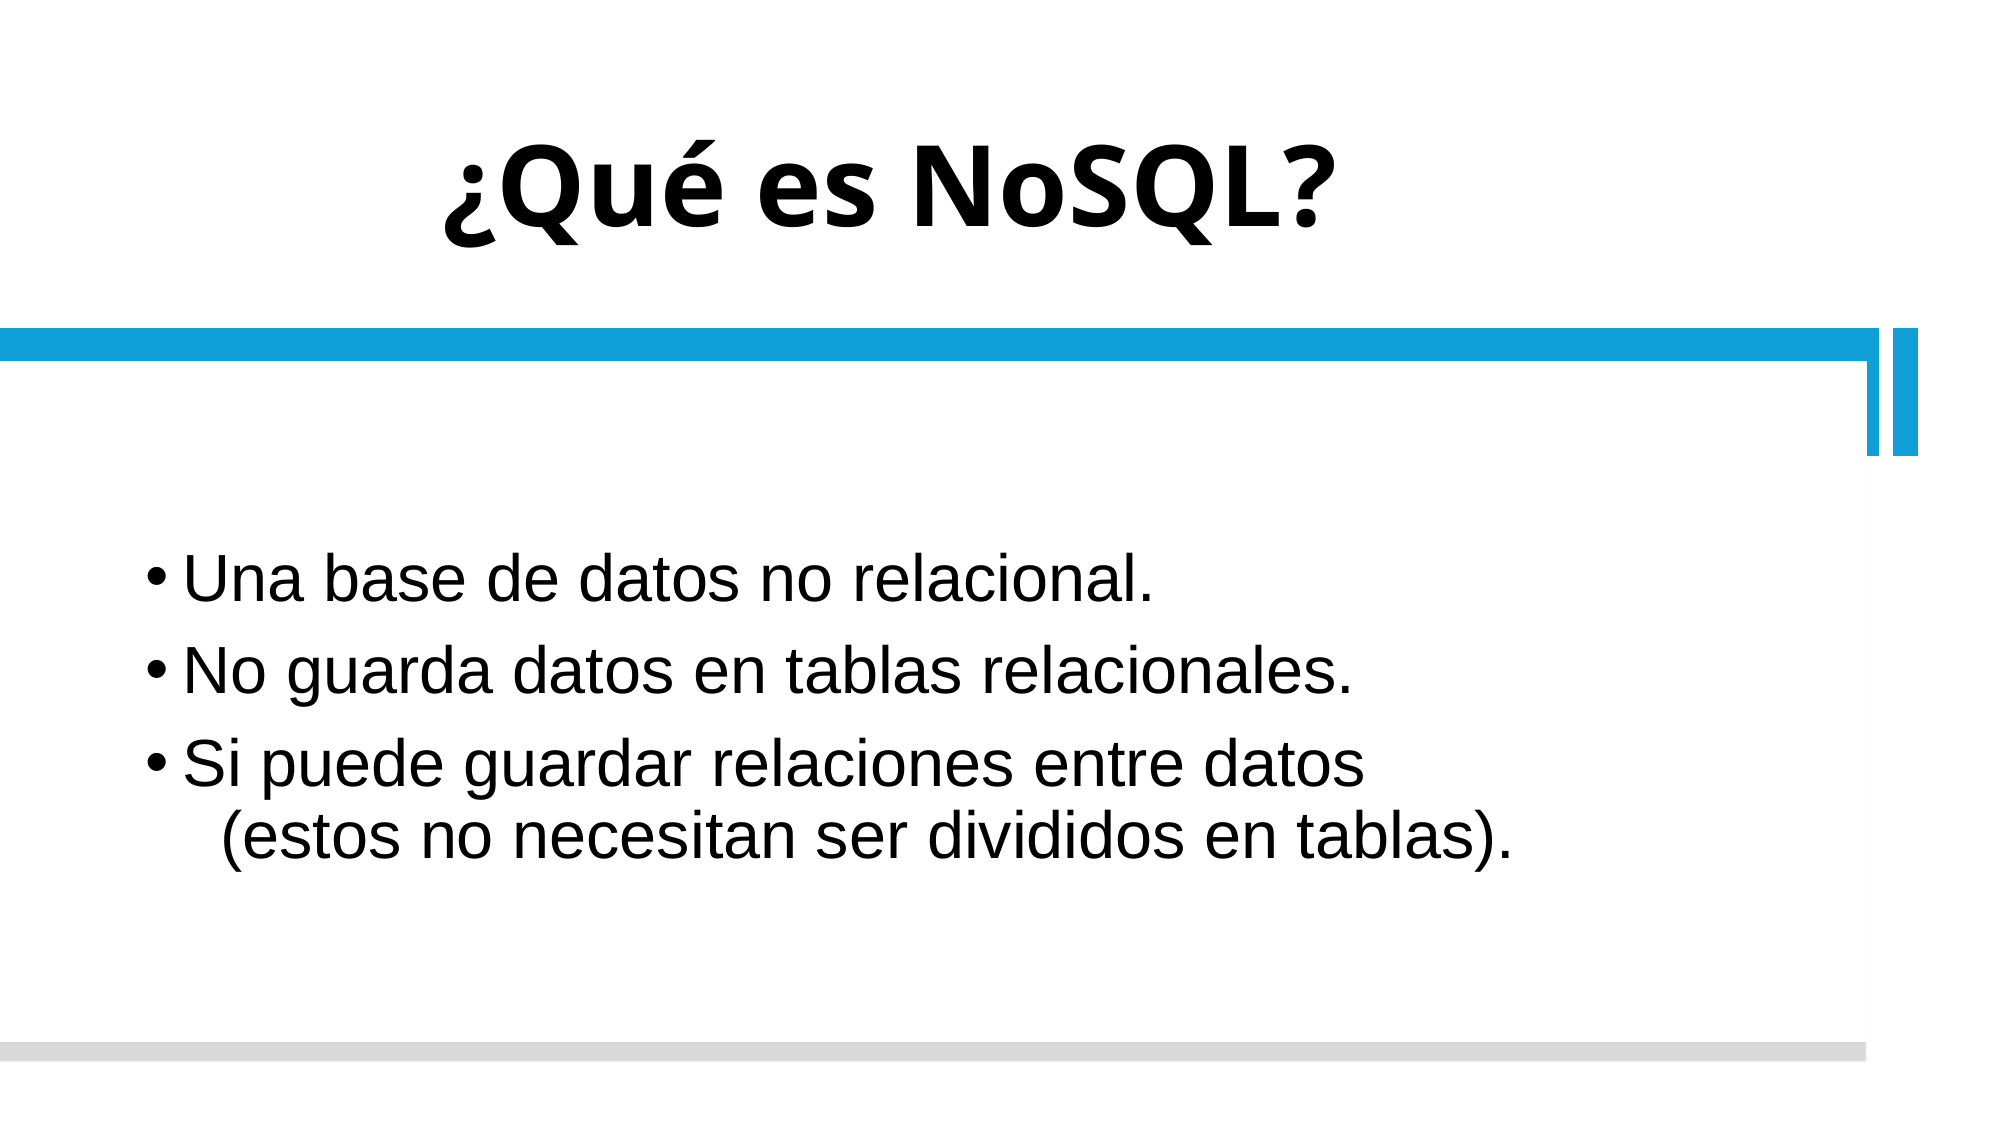

# ¿Qué es NoSQL?
Una base de datos no relacional.
No guarda datos en tablas relacionales.
Si puede guardar relaciones entre datos (estos no necesitan ser divididos en tablas).